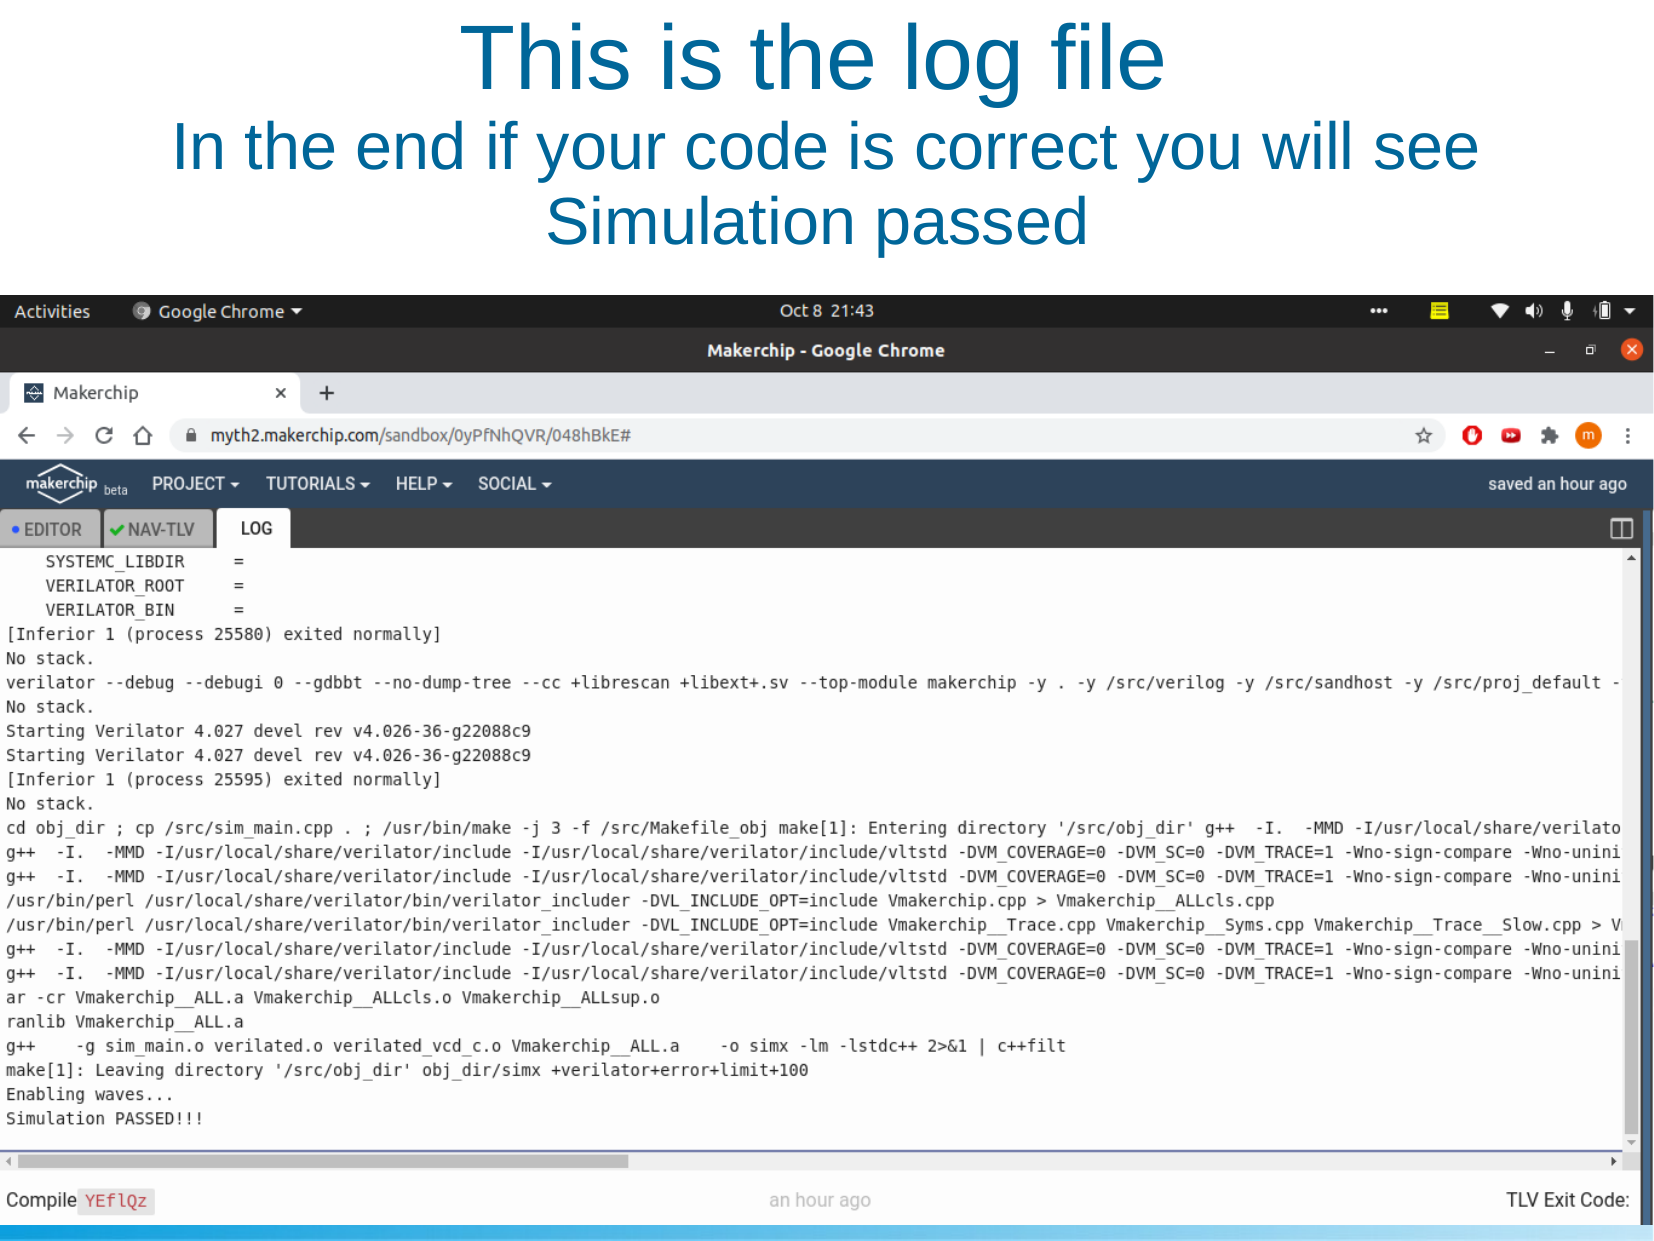

# This is the log file In the end if your code is correct you will see Simulation passed